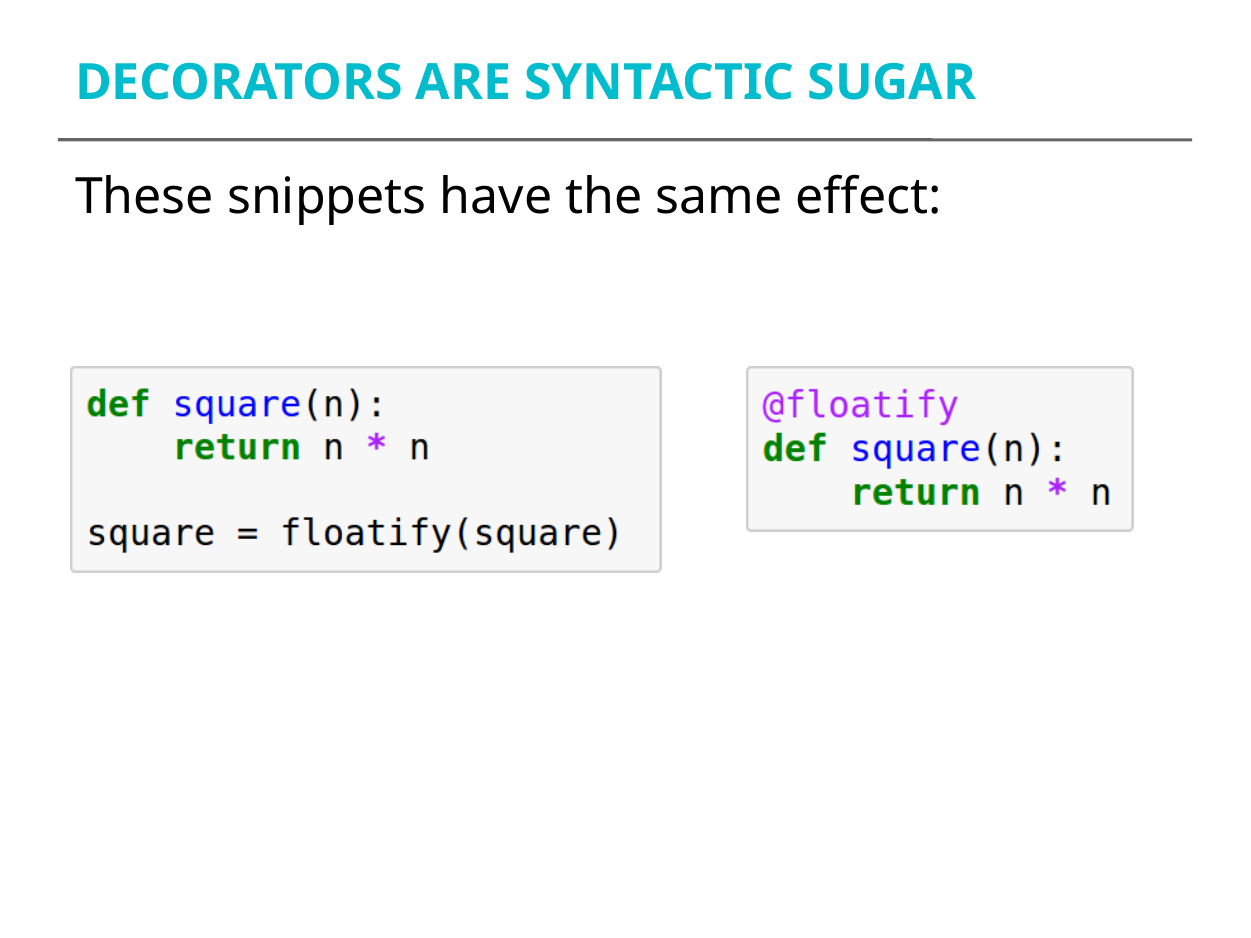

# DECORATORS ARE SYNTACTIC SUGAR
These snippets have the same effect: